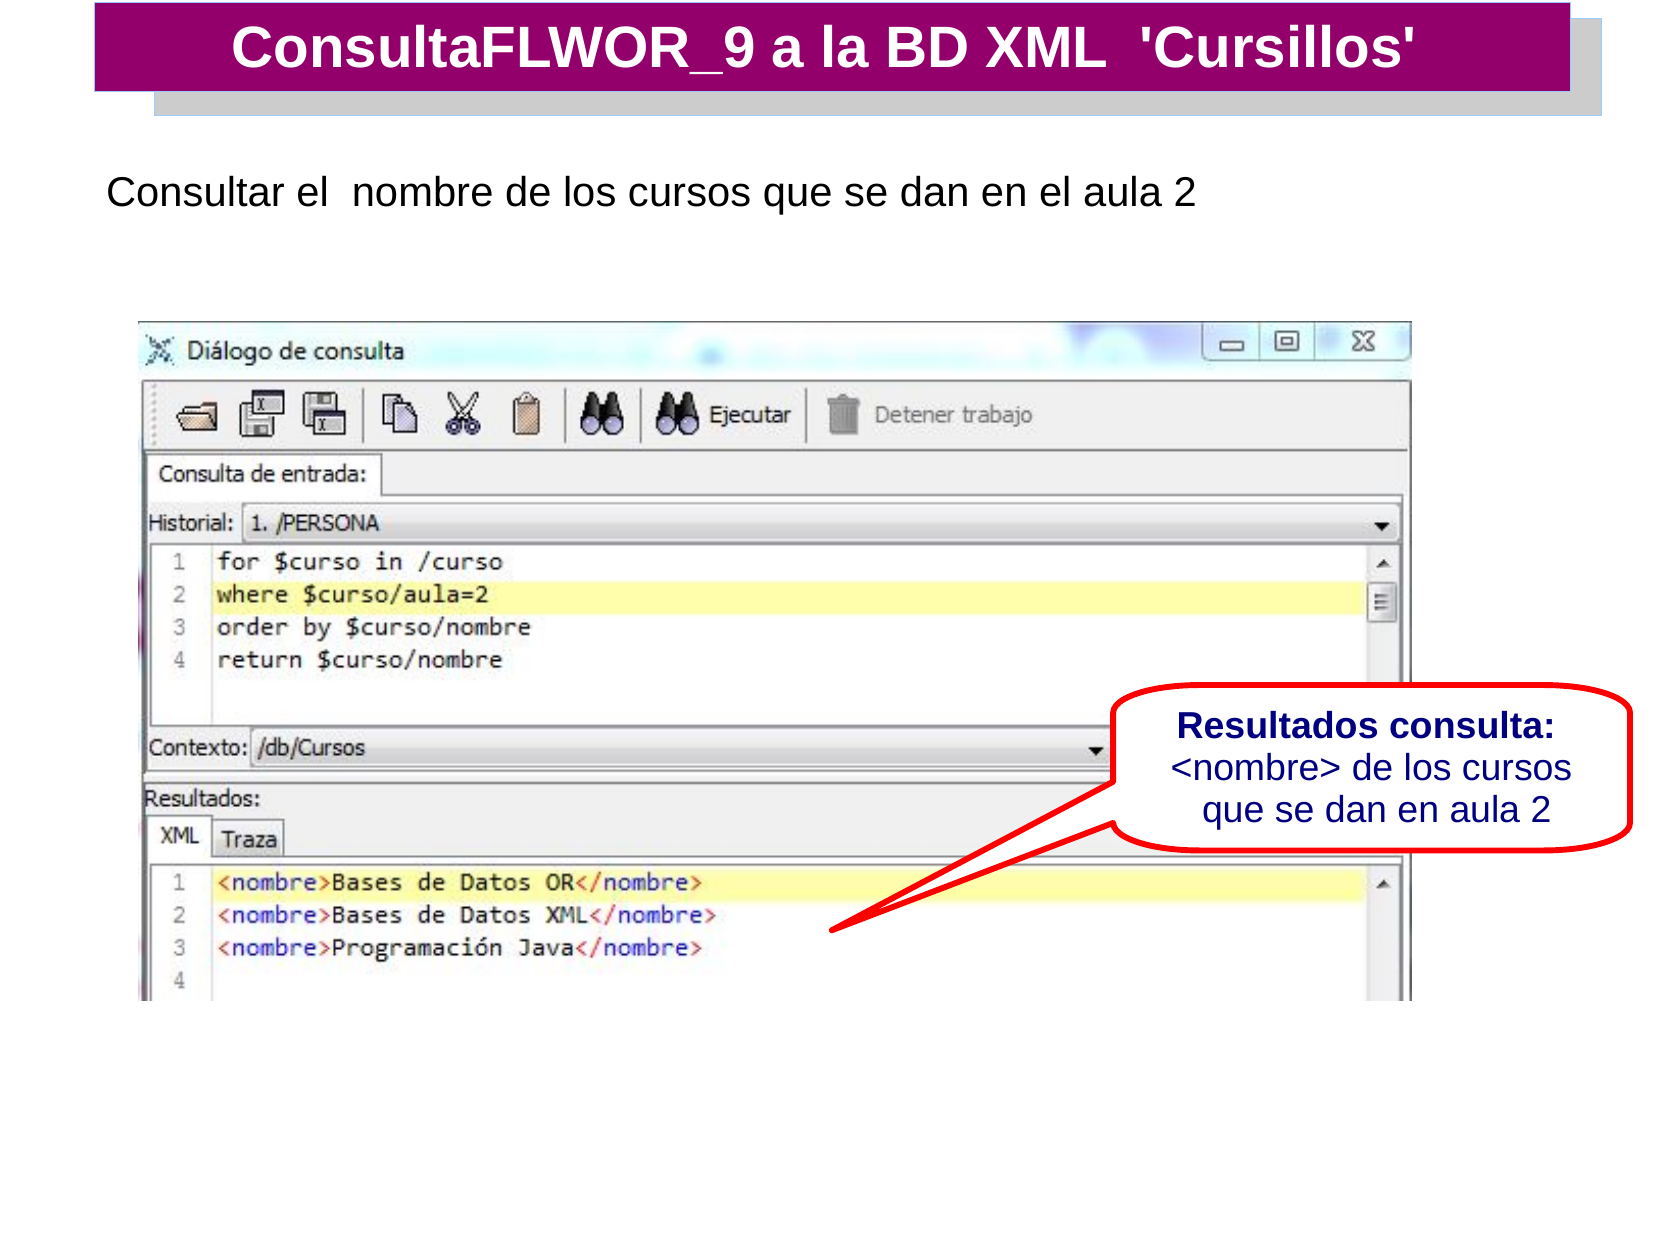

ConsultaFLWOR_9 a la BD XML 'Cursillos'
 Consultar el nombre de los cursos que se dan en el aula 2
Resultados consulta:
<nombre> de los cursos
 que se dan en aula 2